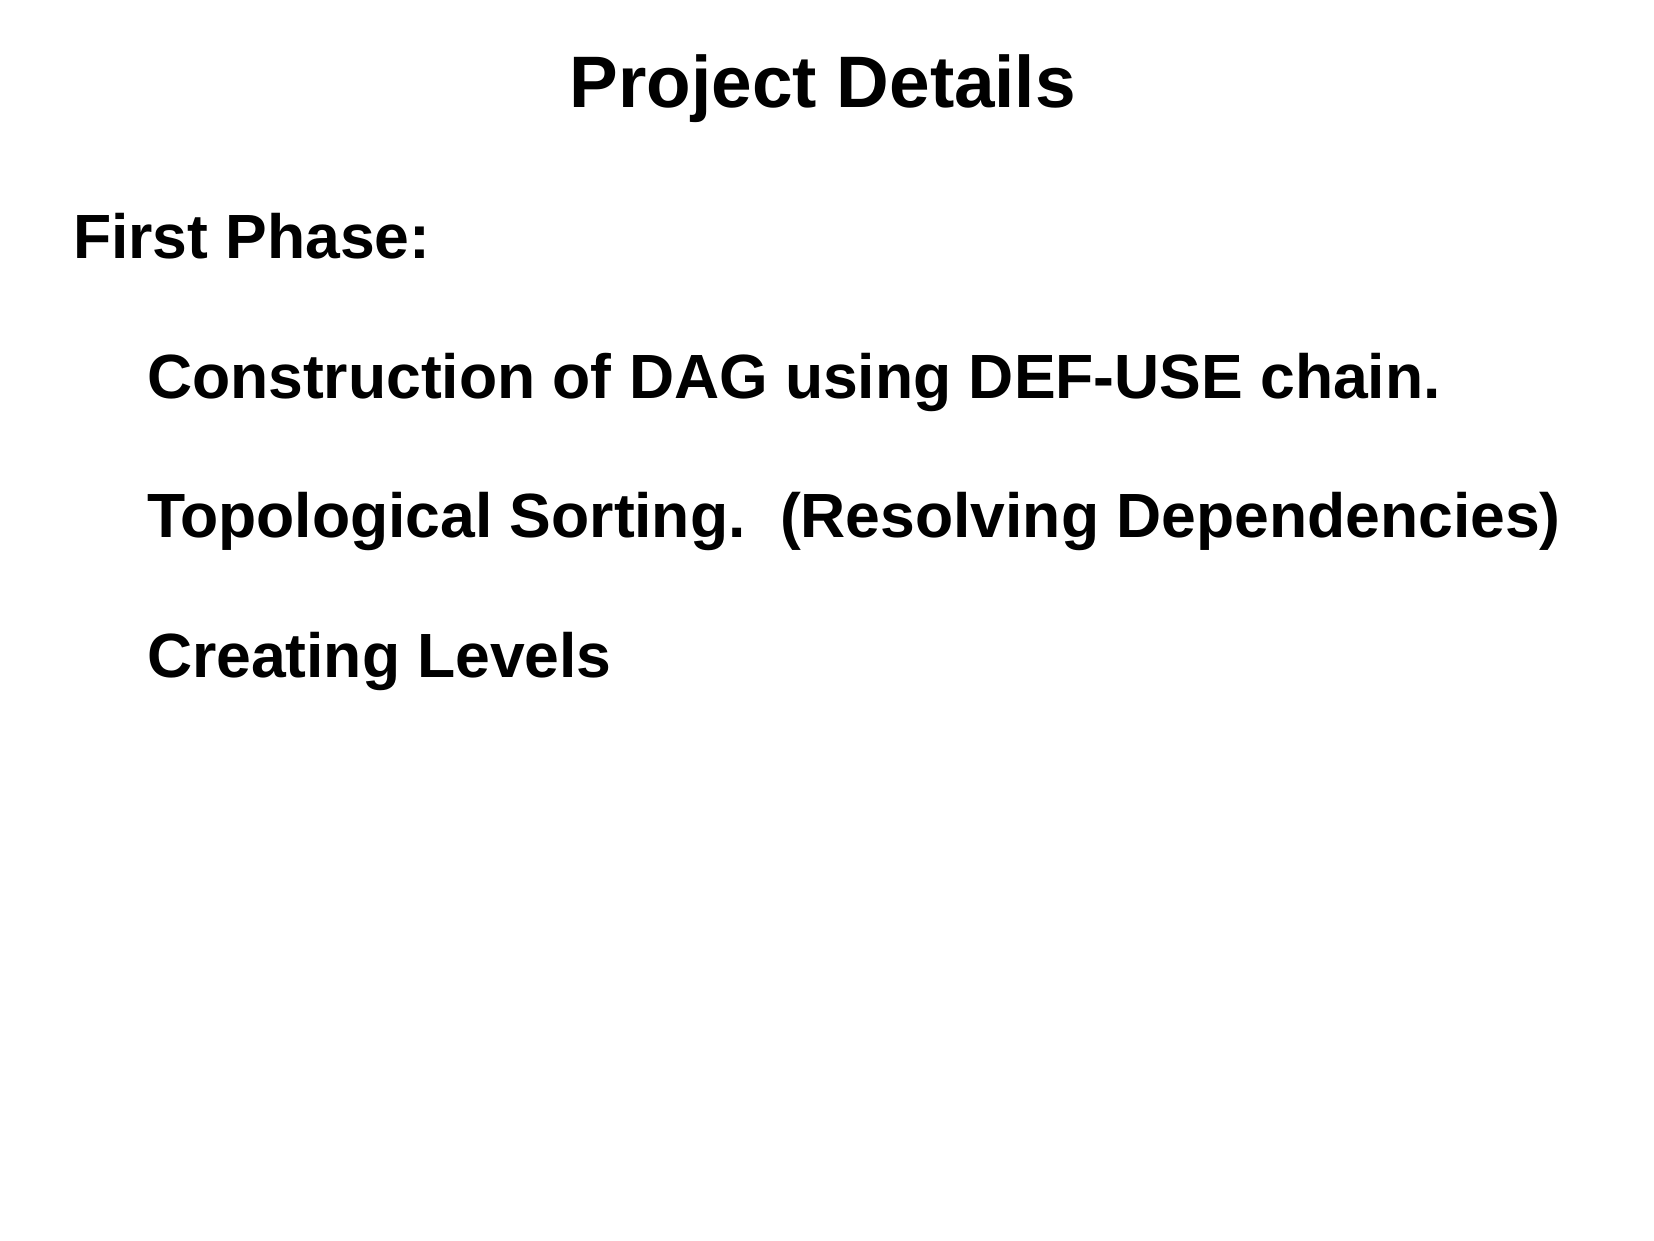

Project Details
First Phase:
	Construction of DAG using DEF-USE chain.
	Topological Sorting. (Resolving Dependencies)
	Creating Levels